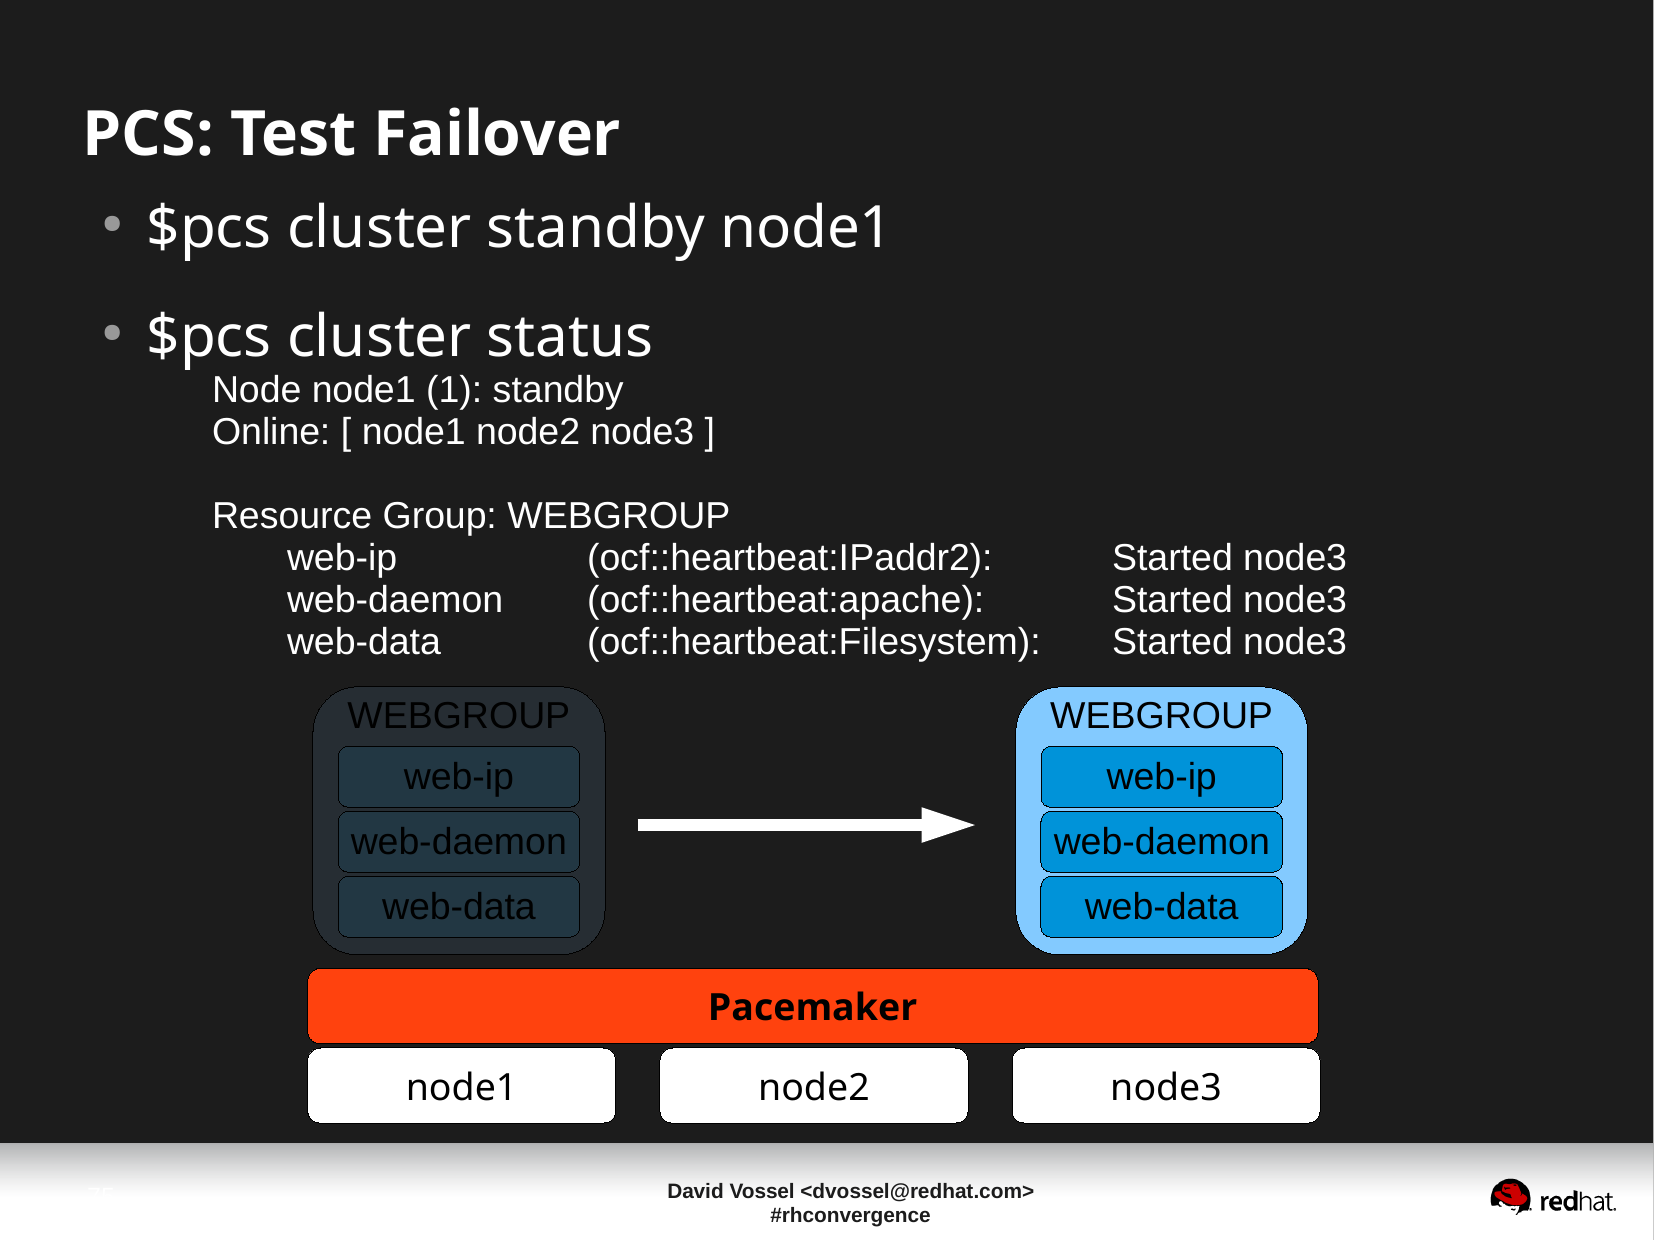

# PCS: Test Failover
$pcs cluster standby node1
$pcs cluster status
Node node1 (1): standby
Online: [ node1 node2 node3 ]
Resource Group: WEBGROUP
	web-ip			(ocf::heartbeat:IPaddr2):		Started node3
	web-daemon		(ocf::heartbeat:apache):		Started node3
	web-data		(ocf::heartbeat:Filesystem):	Started node3
WEBGROUP
WEBGROUP
web-ip
web-ip
web-daemon
web-daemon
web-data
web-data
Pacemaker
node1
node2
node3